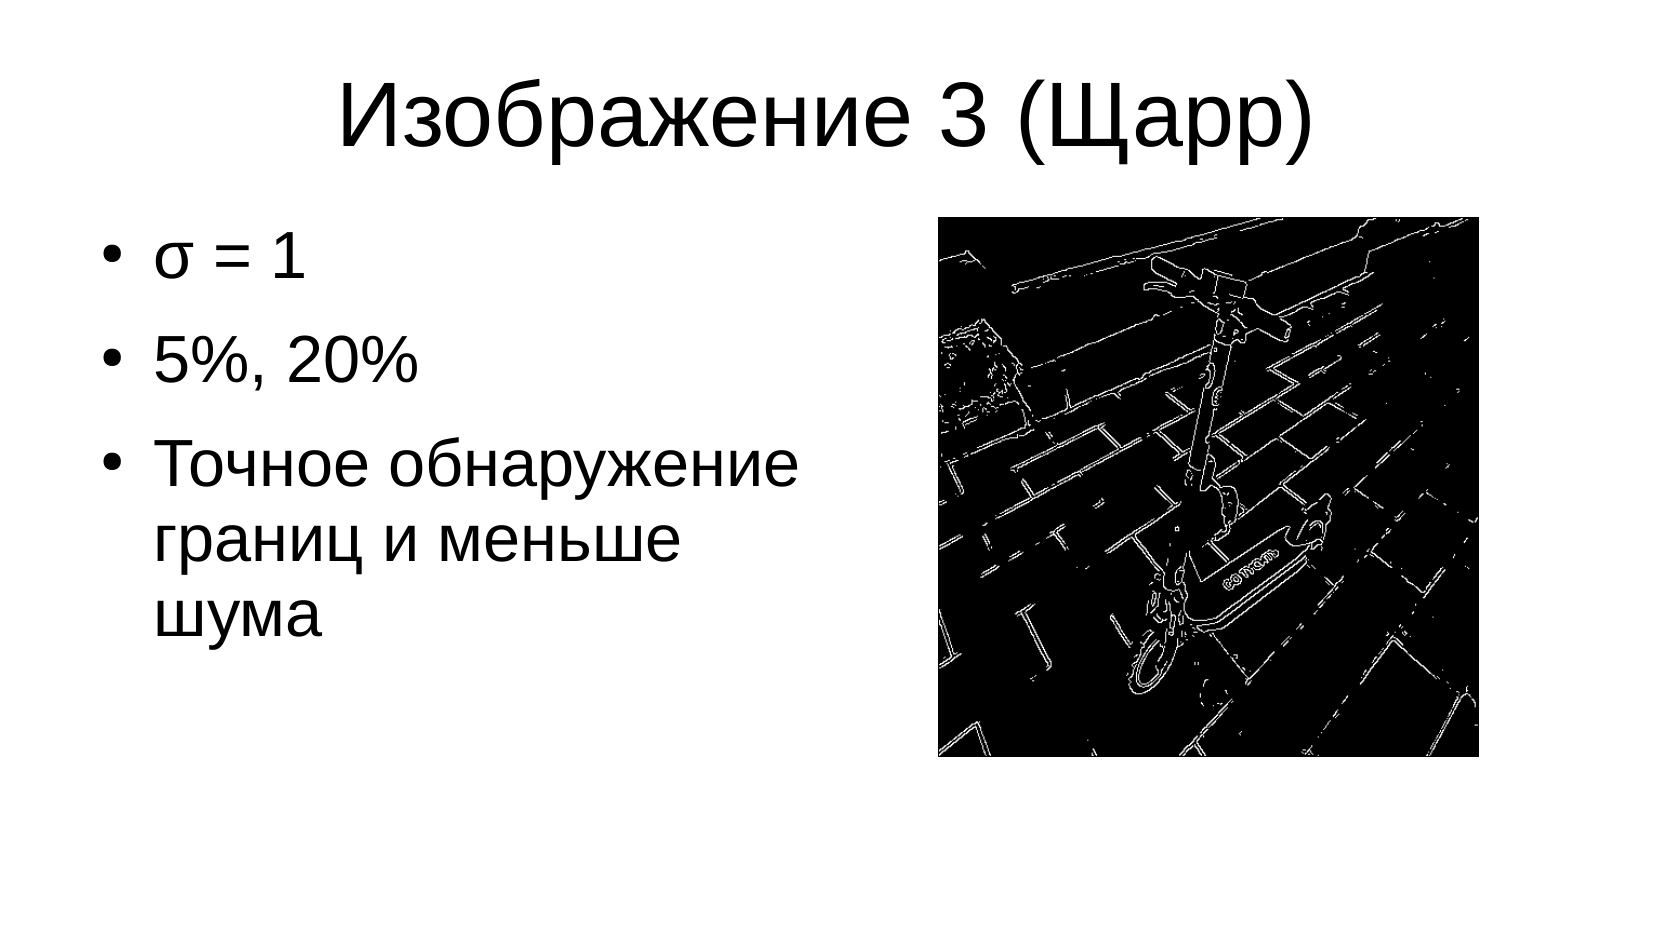

# Изображение 3 (Щарр)
σ = 1
5%, 20%
Точное обнаружение границ и меньше шума